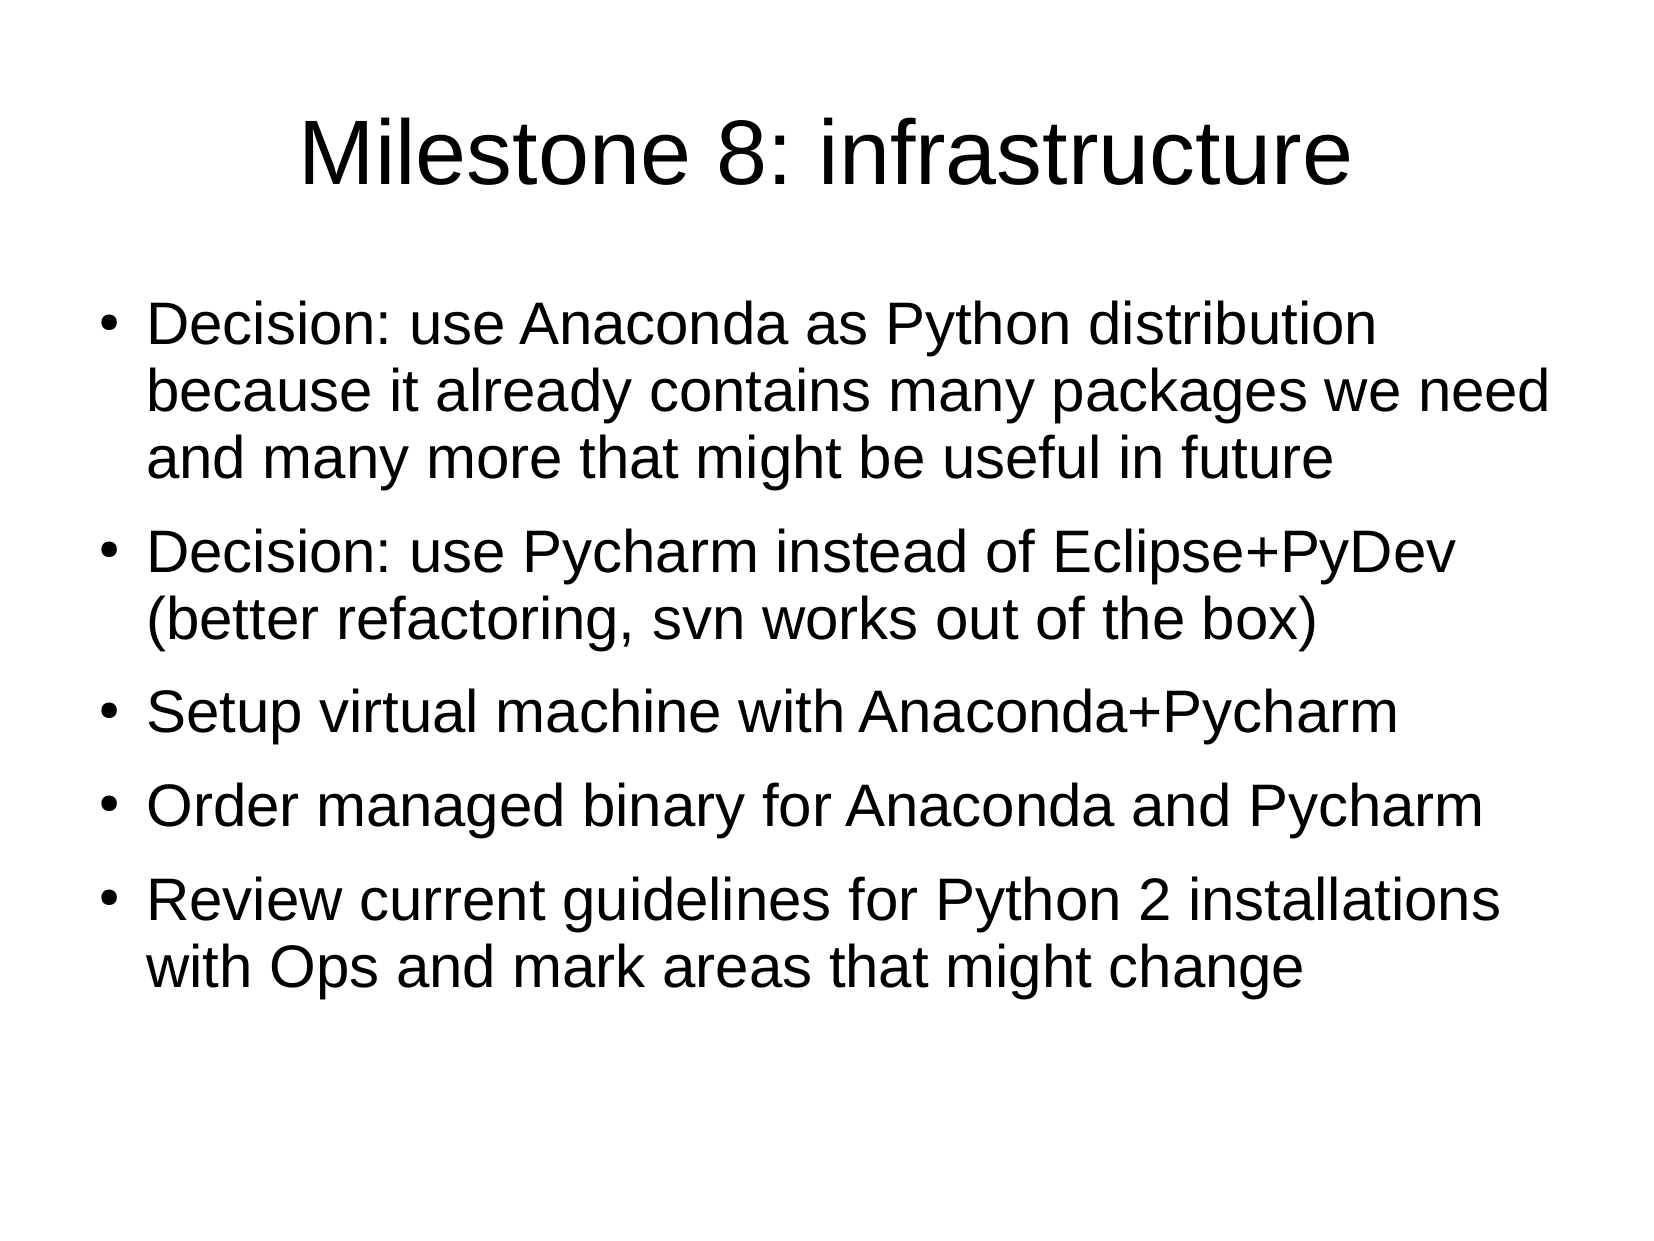

# Milestone 8: infrastructure
Decision: use Anaconda as Python distribution because it already contains many packages we need and many more that might be useful in future
Decision: use Pycharm instead of Eclipse+PyDev (better refactoring, svn works out of the box)
Setup virtual machine with Anaconda+Pycharm
Order managed binary for Anaconda and Pycharm
Review current guidelines for Python 2 installations with Ops and mark areas that might change